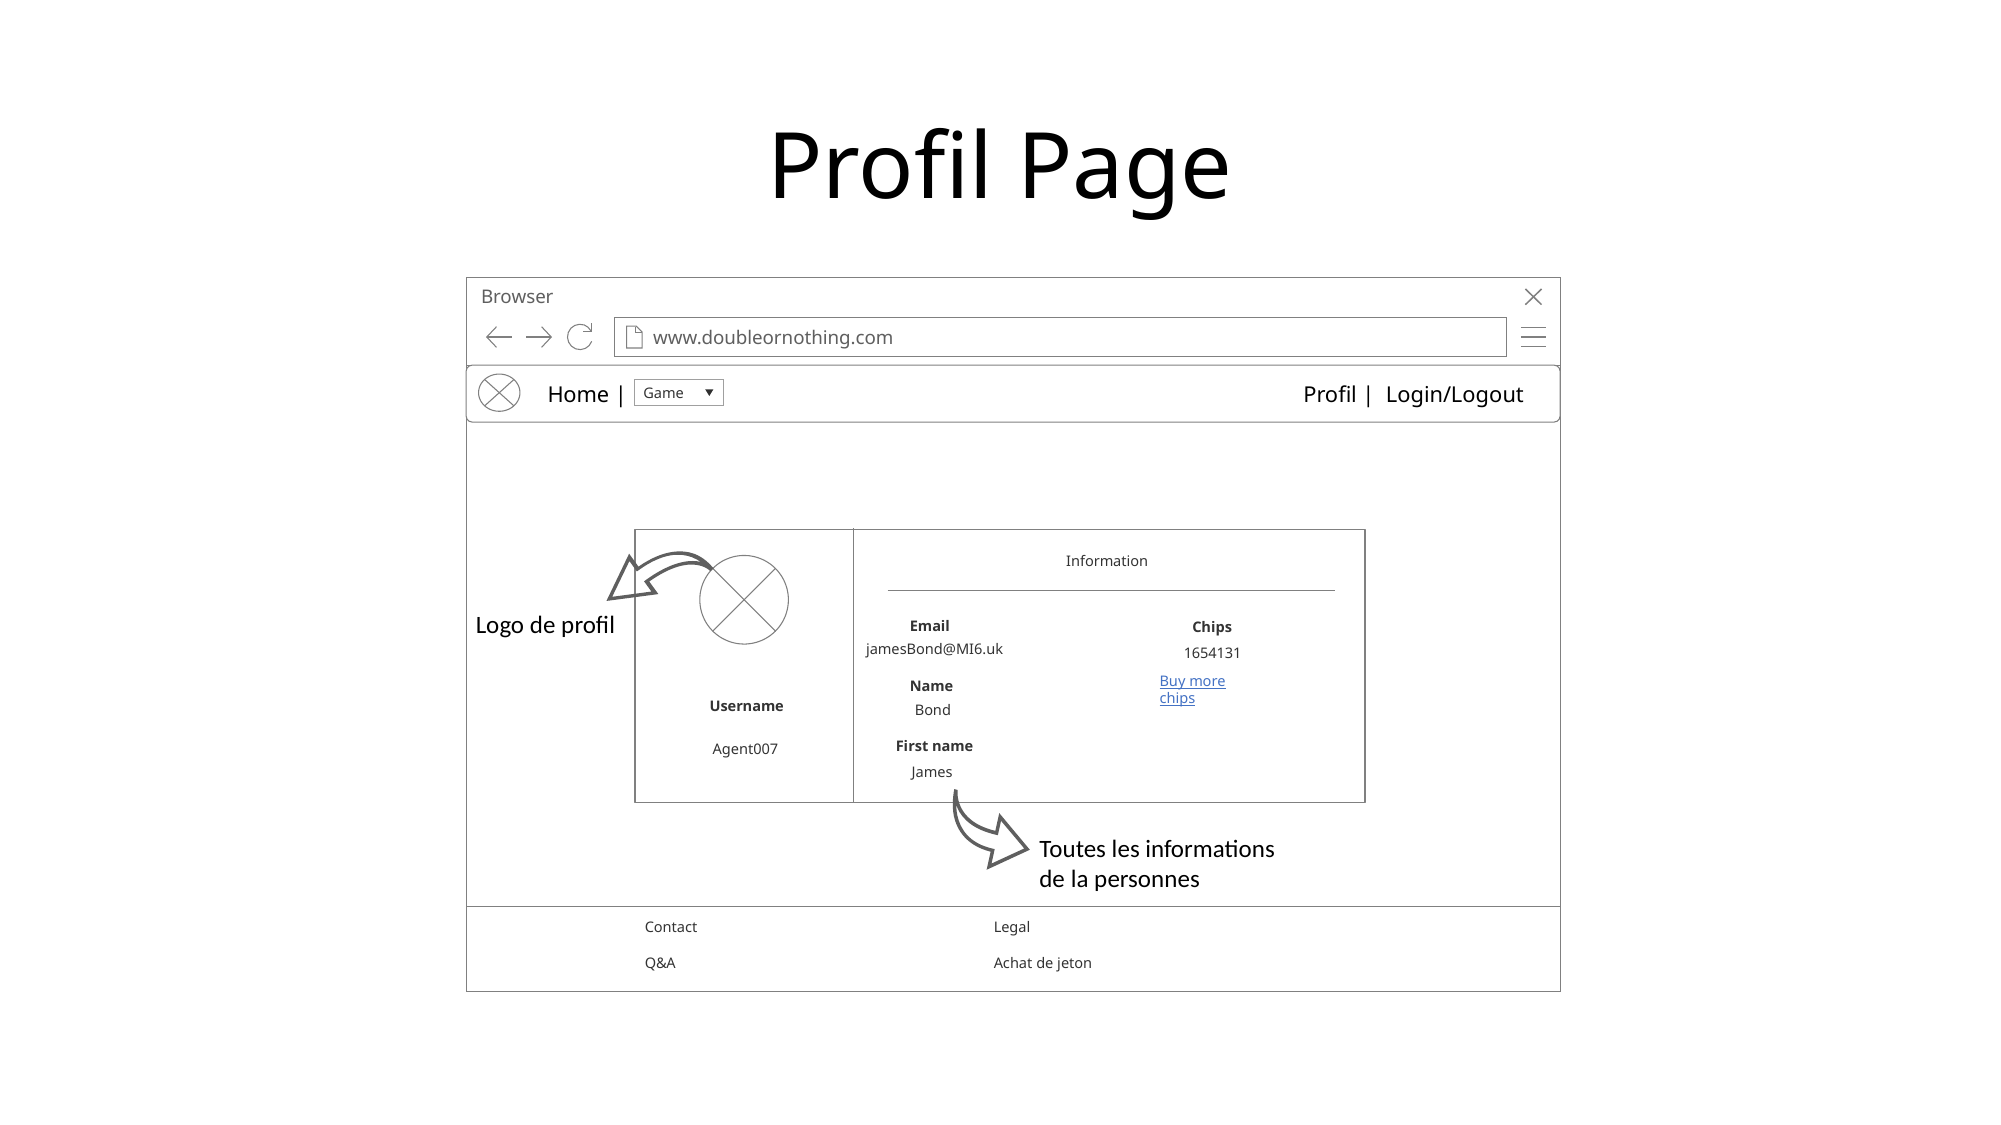

# Profil Page
Browser
www.doubleornothing.com
 Home | Profil | Login/Logout
Game
Information
Logo de profil
Email
Chips
jamesBond@MI6.uk
1654131
Buy more chips
Name
Username
Bond
First name
Agent007
James
Toutes les informations de la personnes
Contact
Legal
Q&A
Achat de jeton